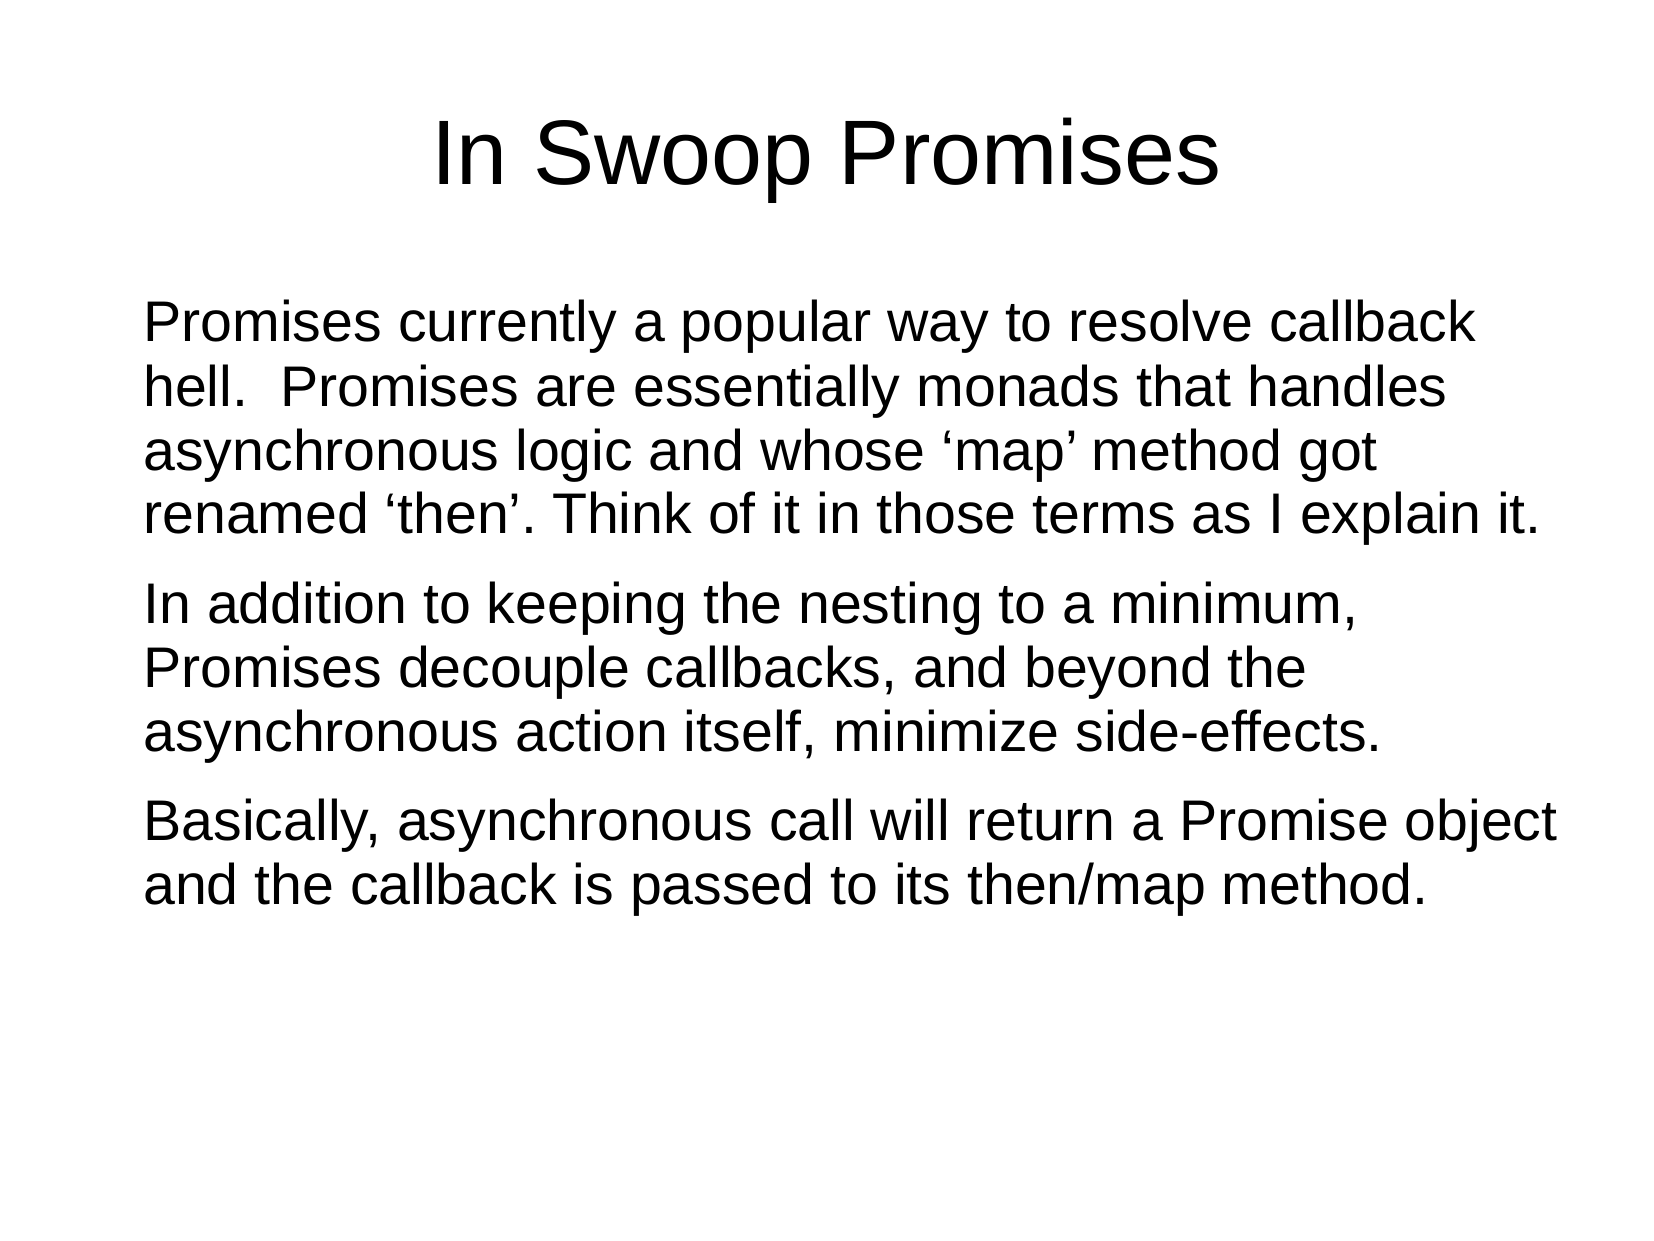

# In Swoop Promises
Promises currently a popular way to resolve callback hell. Promises are essentially monads that handles asynchronous logic and whose ‘map’ method got renamed ‘then’. Think of it in those terms as I explain it.
In addition to keeping the nesting to a minimum, Promises decouple callbacks, and beyond the asynchronous action itself, minimize side-effects.
Basically, asynchronous call will return a Promise object and the callback is passed to its then/map method.